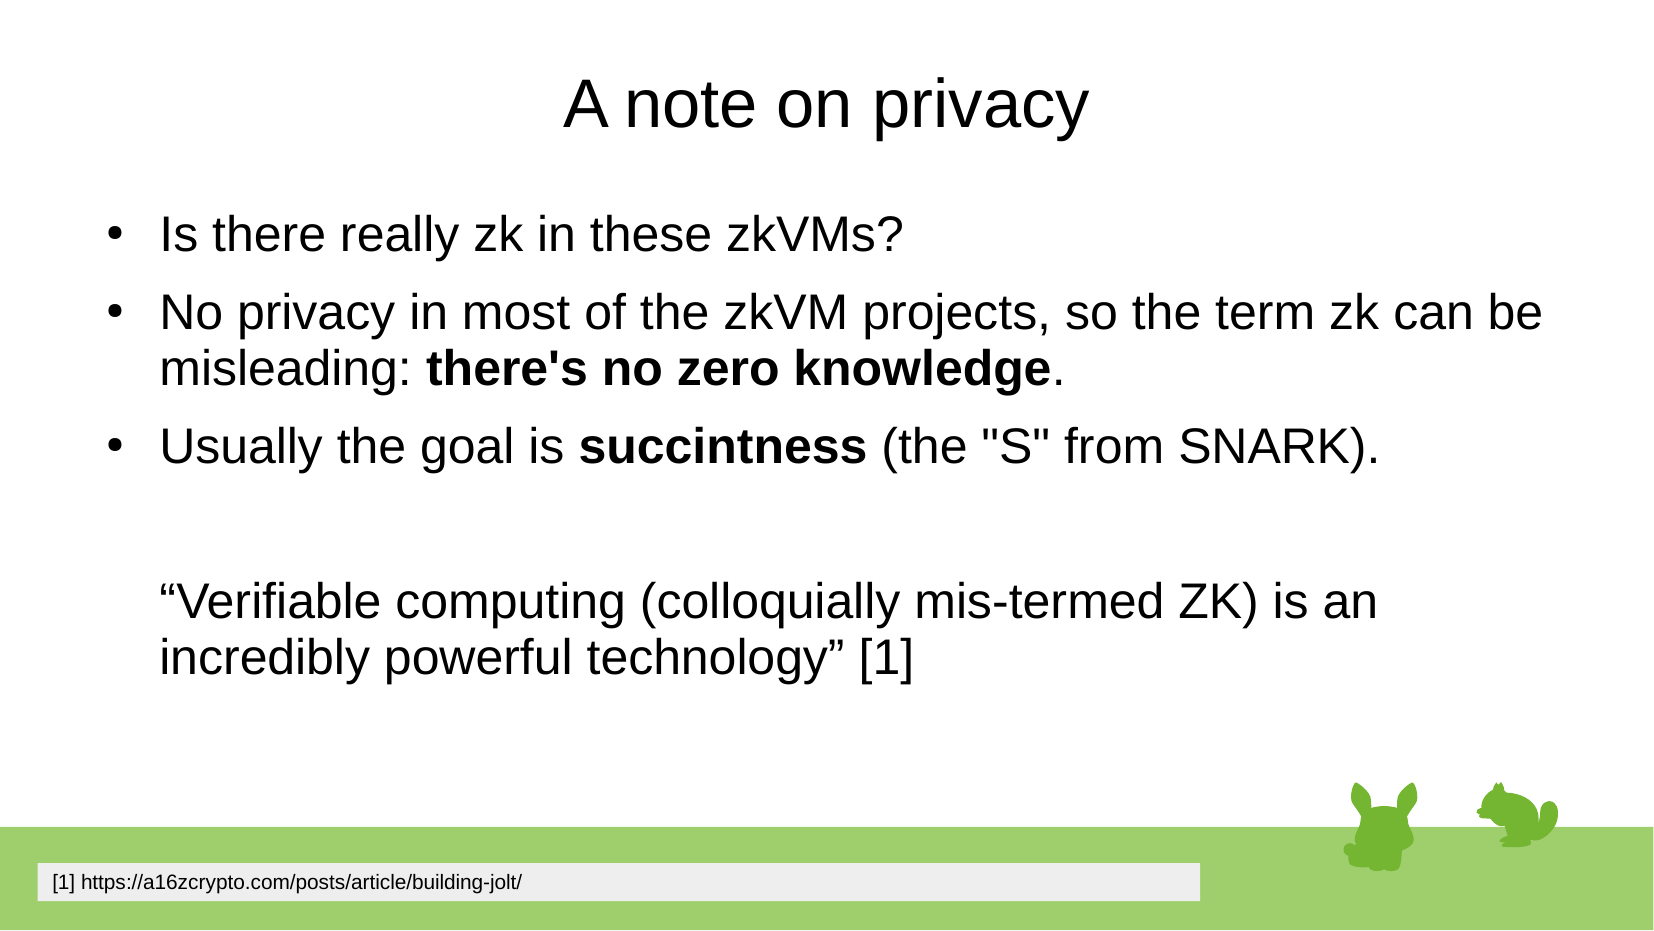

# A note on privacy
Is there really zk in these zkVMs?
No privacy in most of the zkVM projects, so the term zk can be misleading: there's no zero knowledge.
Usually the goal is succintness (the "S" from SNARK).
“Verifiable computing (colloquially mis-termed ZK) is an incredibly powerful technology” [1]
[1] https://a16zcrypto.com/posts/article/building-jolt/